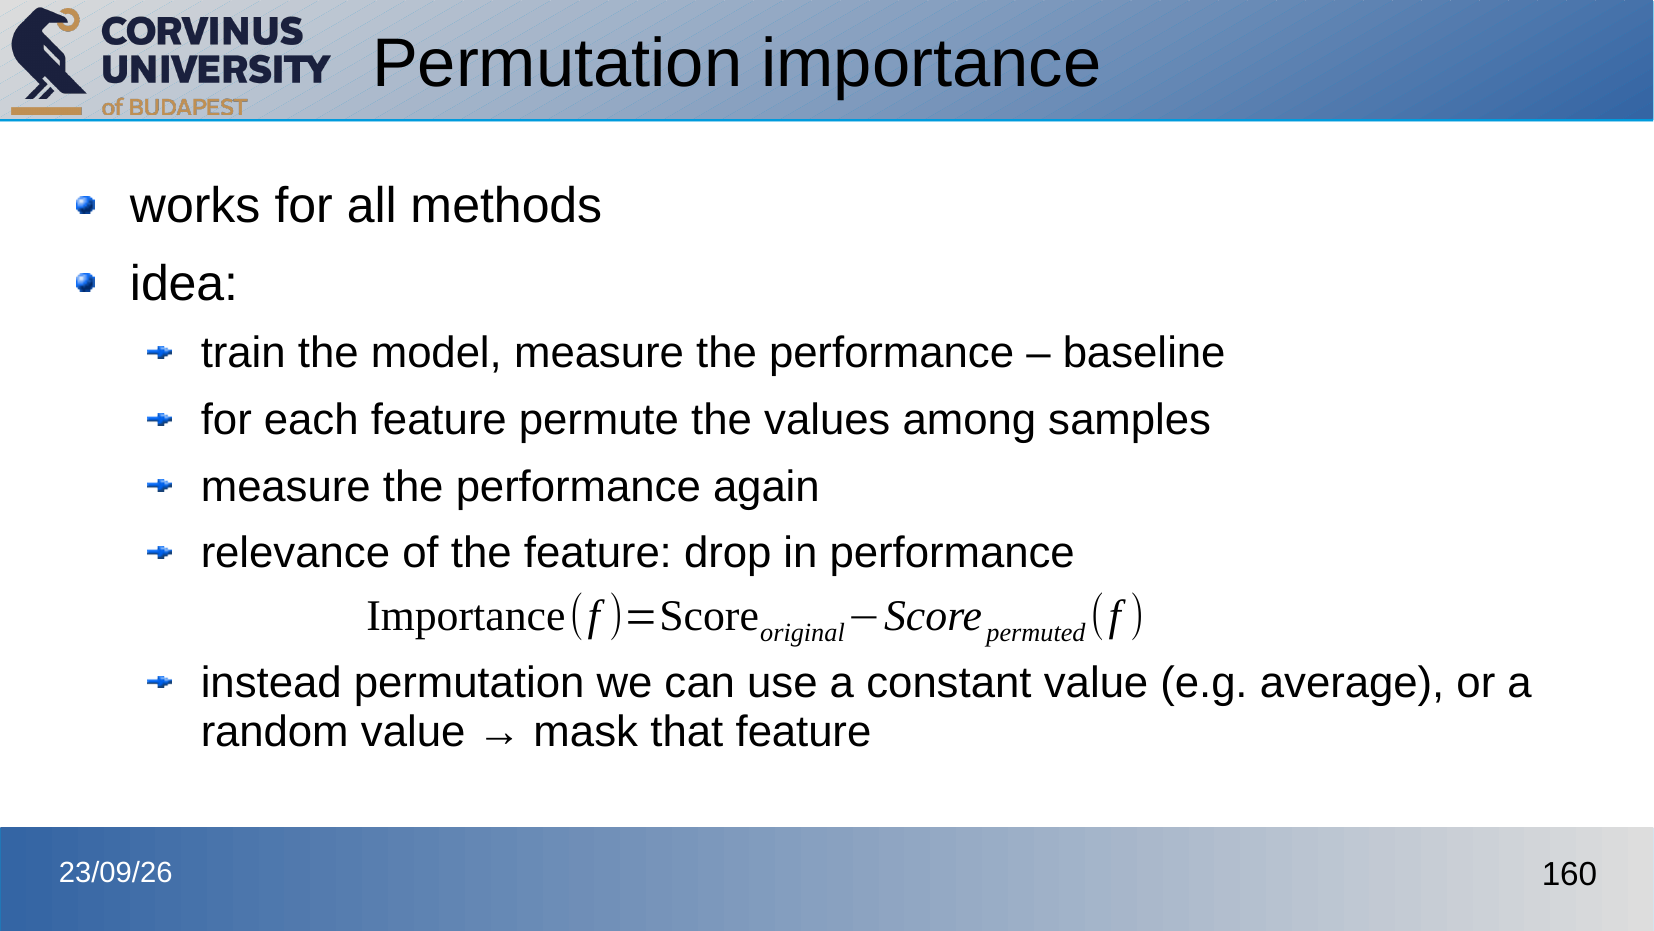

# Permutation importance
works for all methods
idea:
train the model, measure the performance – baseline
for each feature permute the values among samples
measure the performance again
relevance of the feature: drop in performance
instead permutation we can use a constant value (e.g. average), or a random value → mask that feature